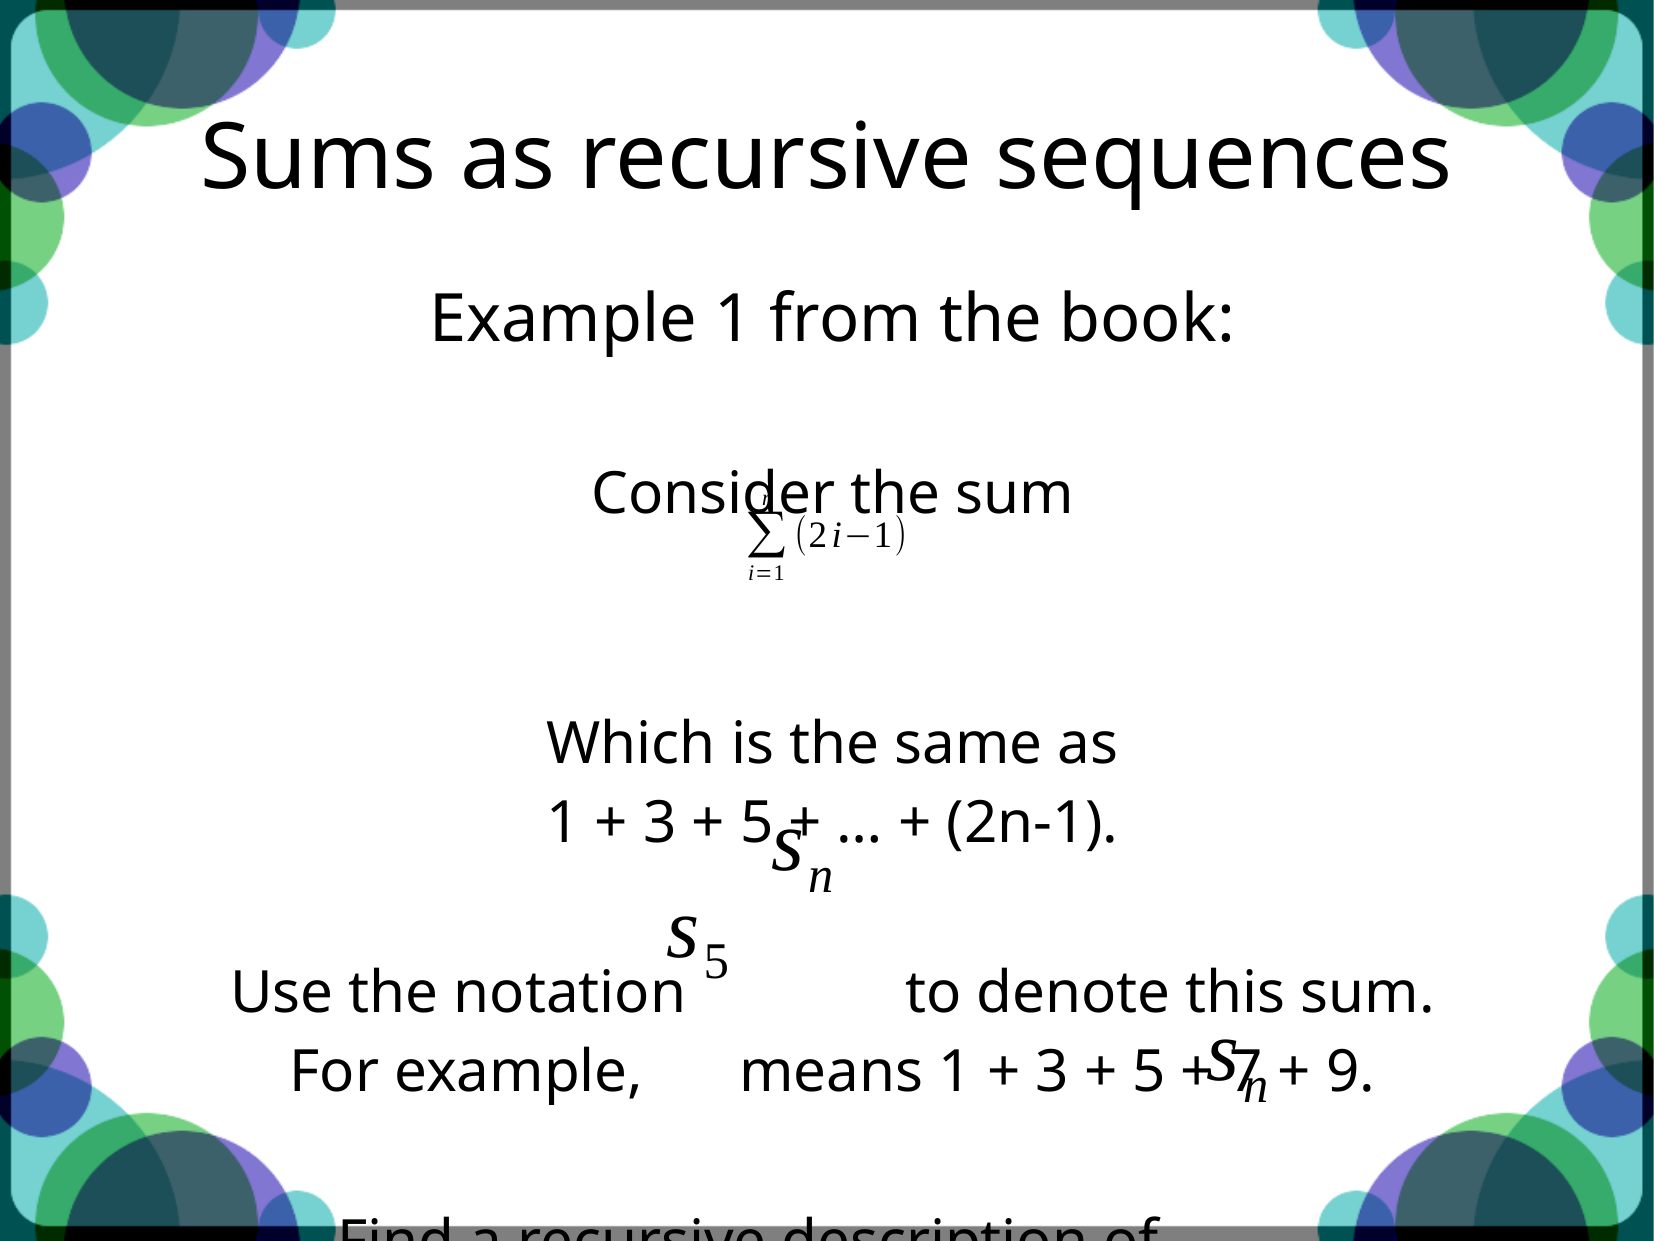

# Sums as recursive sequences
Example 1 from the book:
Consider the sum
Which is the same as
1 + 3 + 5 + … + (2n-1).
Use the notation			to denote this sum.
For example, 		means 1 + 3 + 5 + 7 + 9.
Find a recursive description of 		.